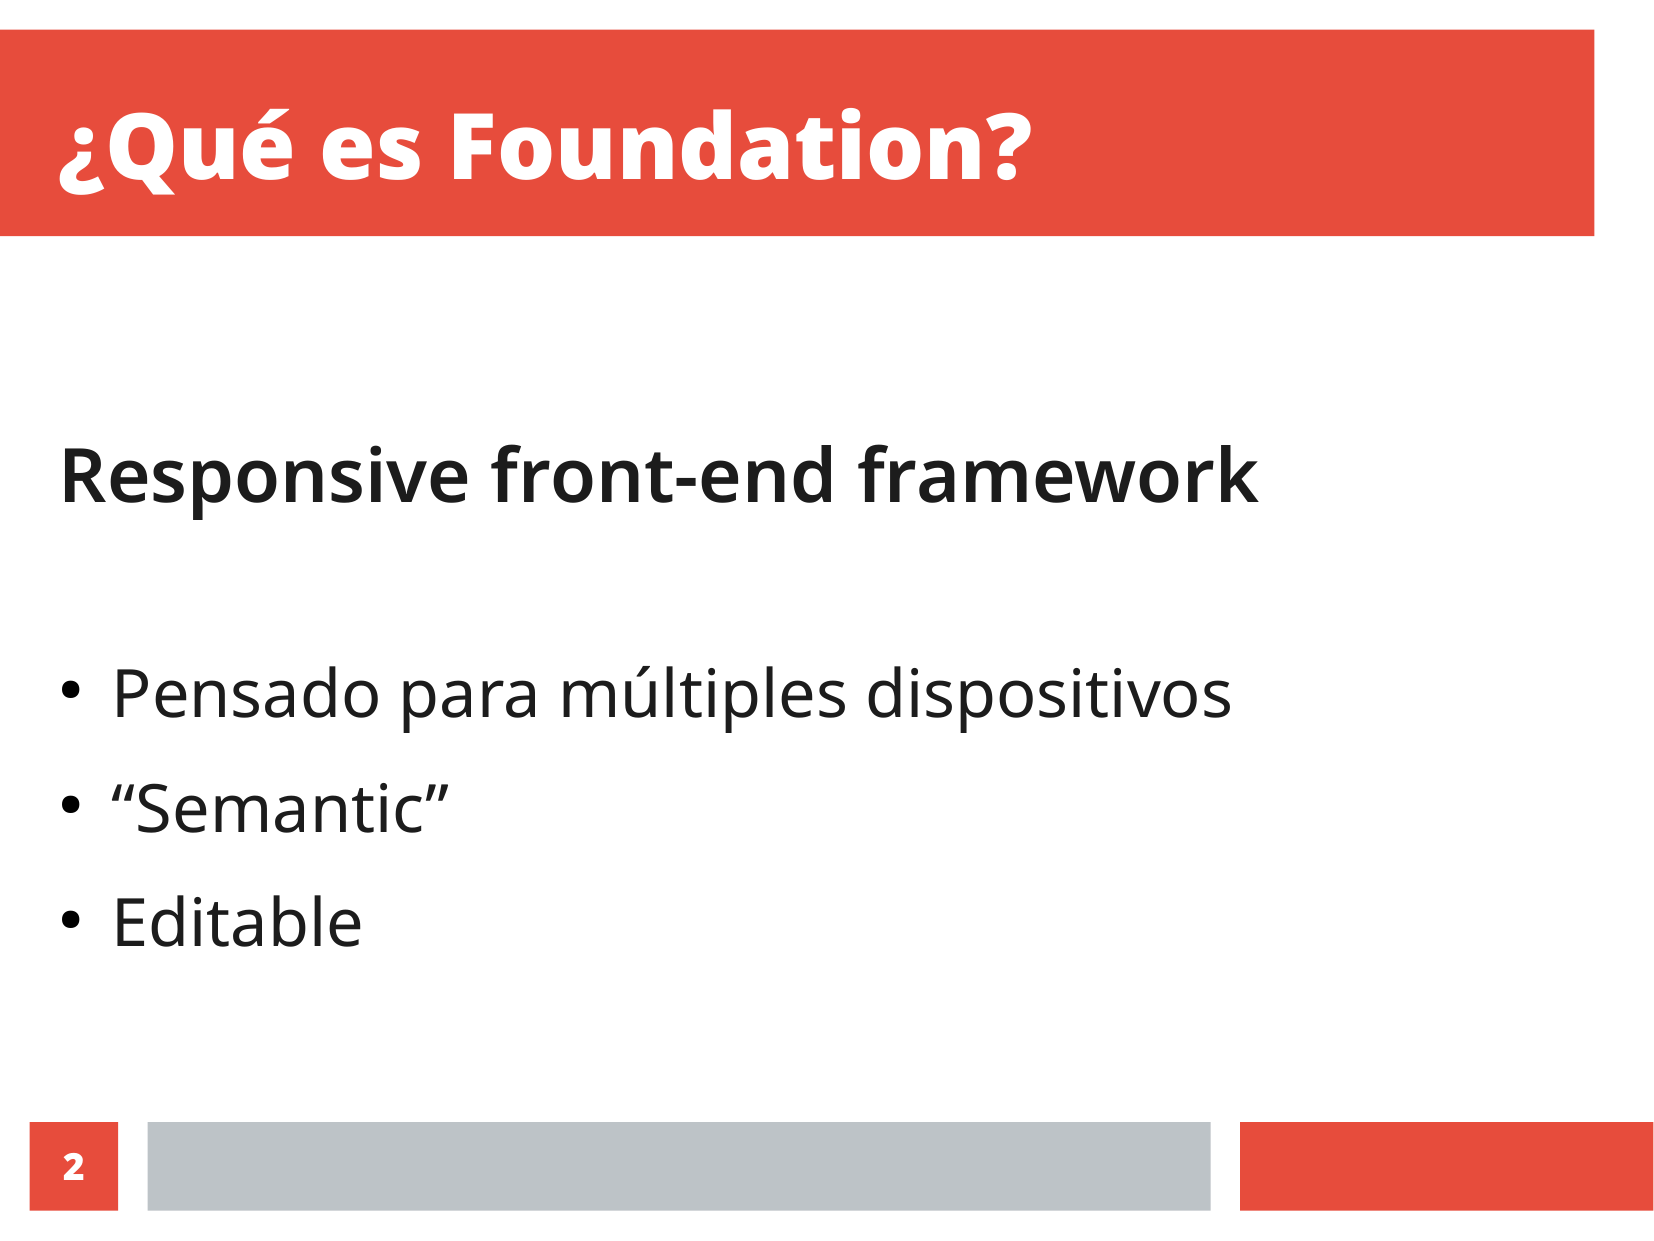

# ¿Qué es Foundation?
Responsive front-end framework
 Pensado para múltiples dispositivos
 “Semantic”
 Editable
2